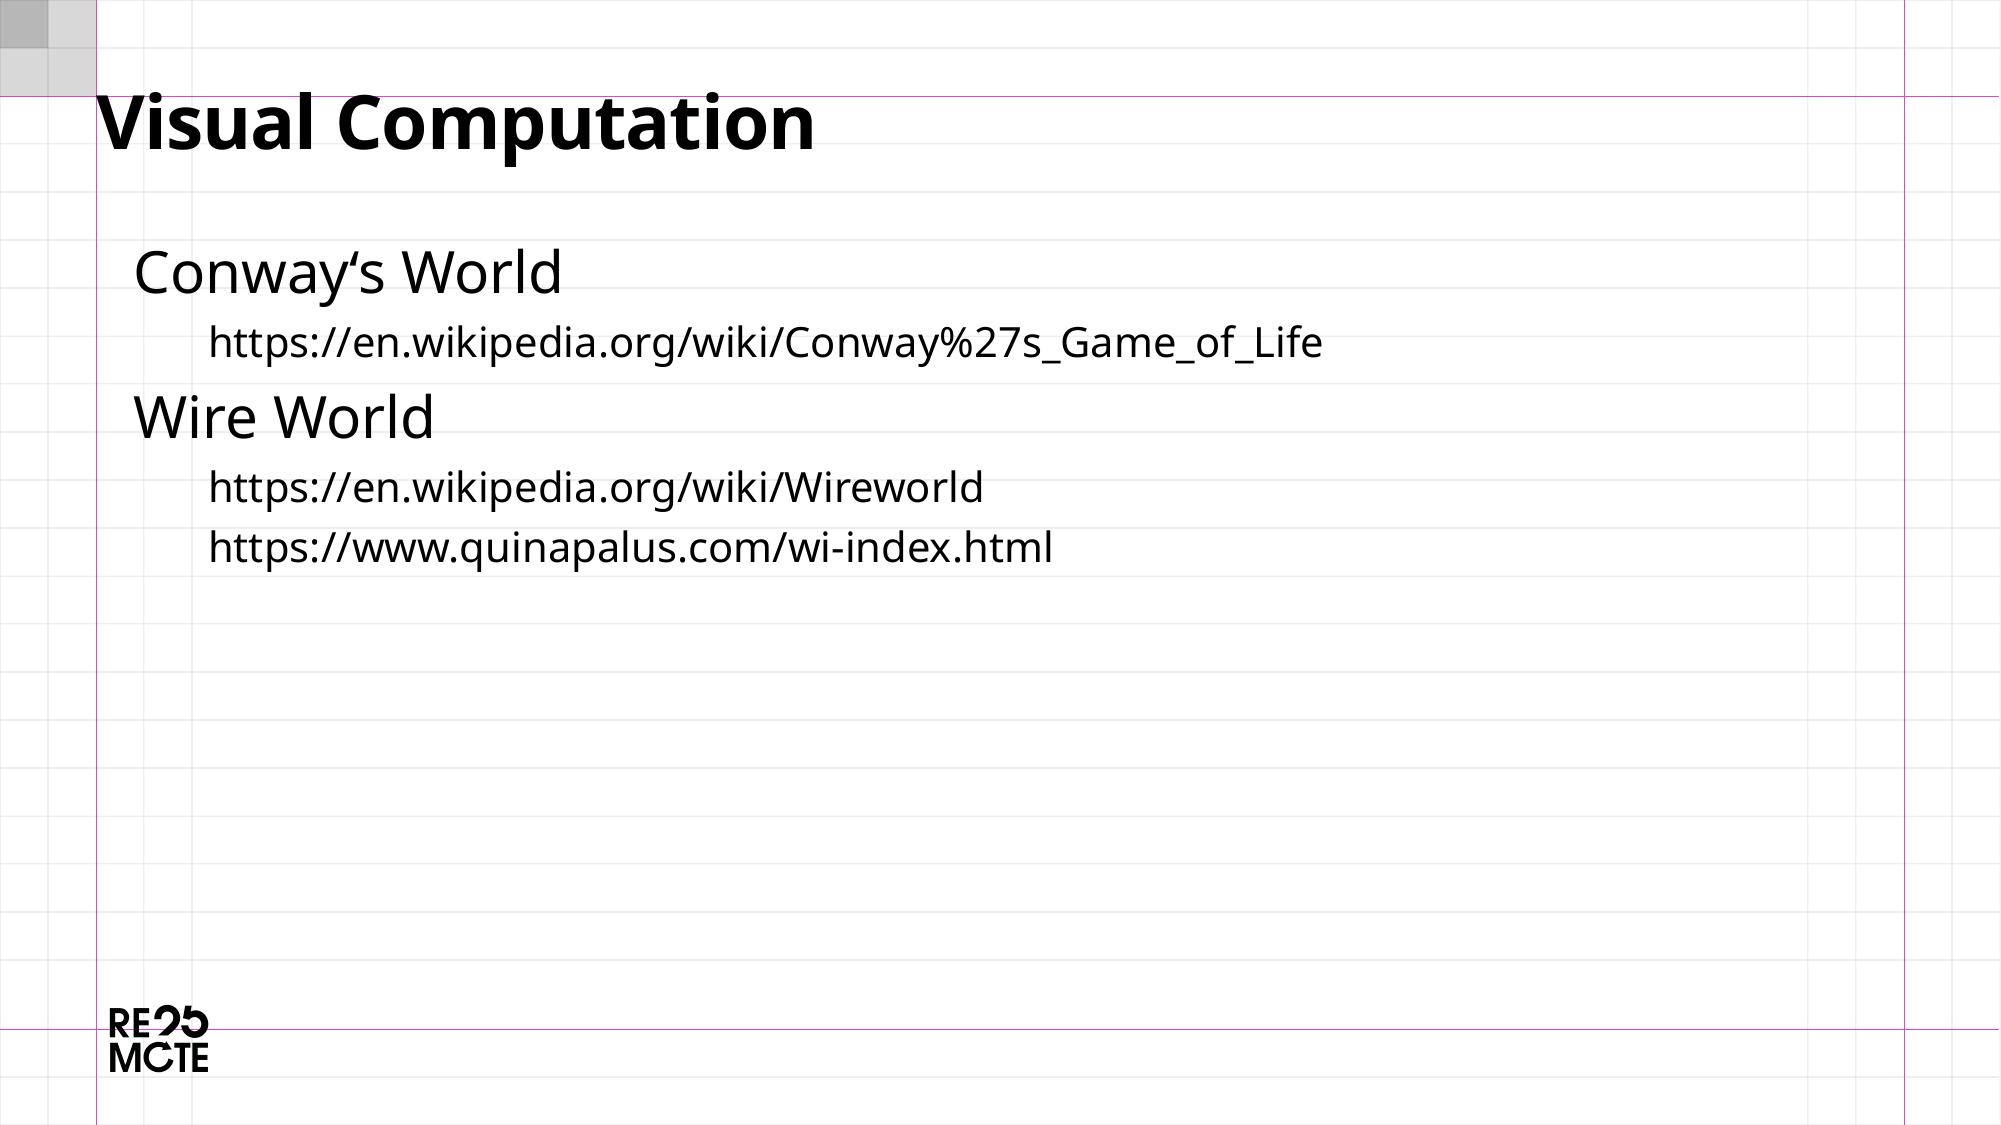

# Visual Computation
Conway‘s World
https://en.wikipedia.org/wiki/Conway%27s_Game_of_Life
Wire World
https://en.wikipedia.org/wiki/Wireworld
https://www.quinapalus.com/wi-index.html